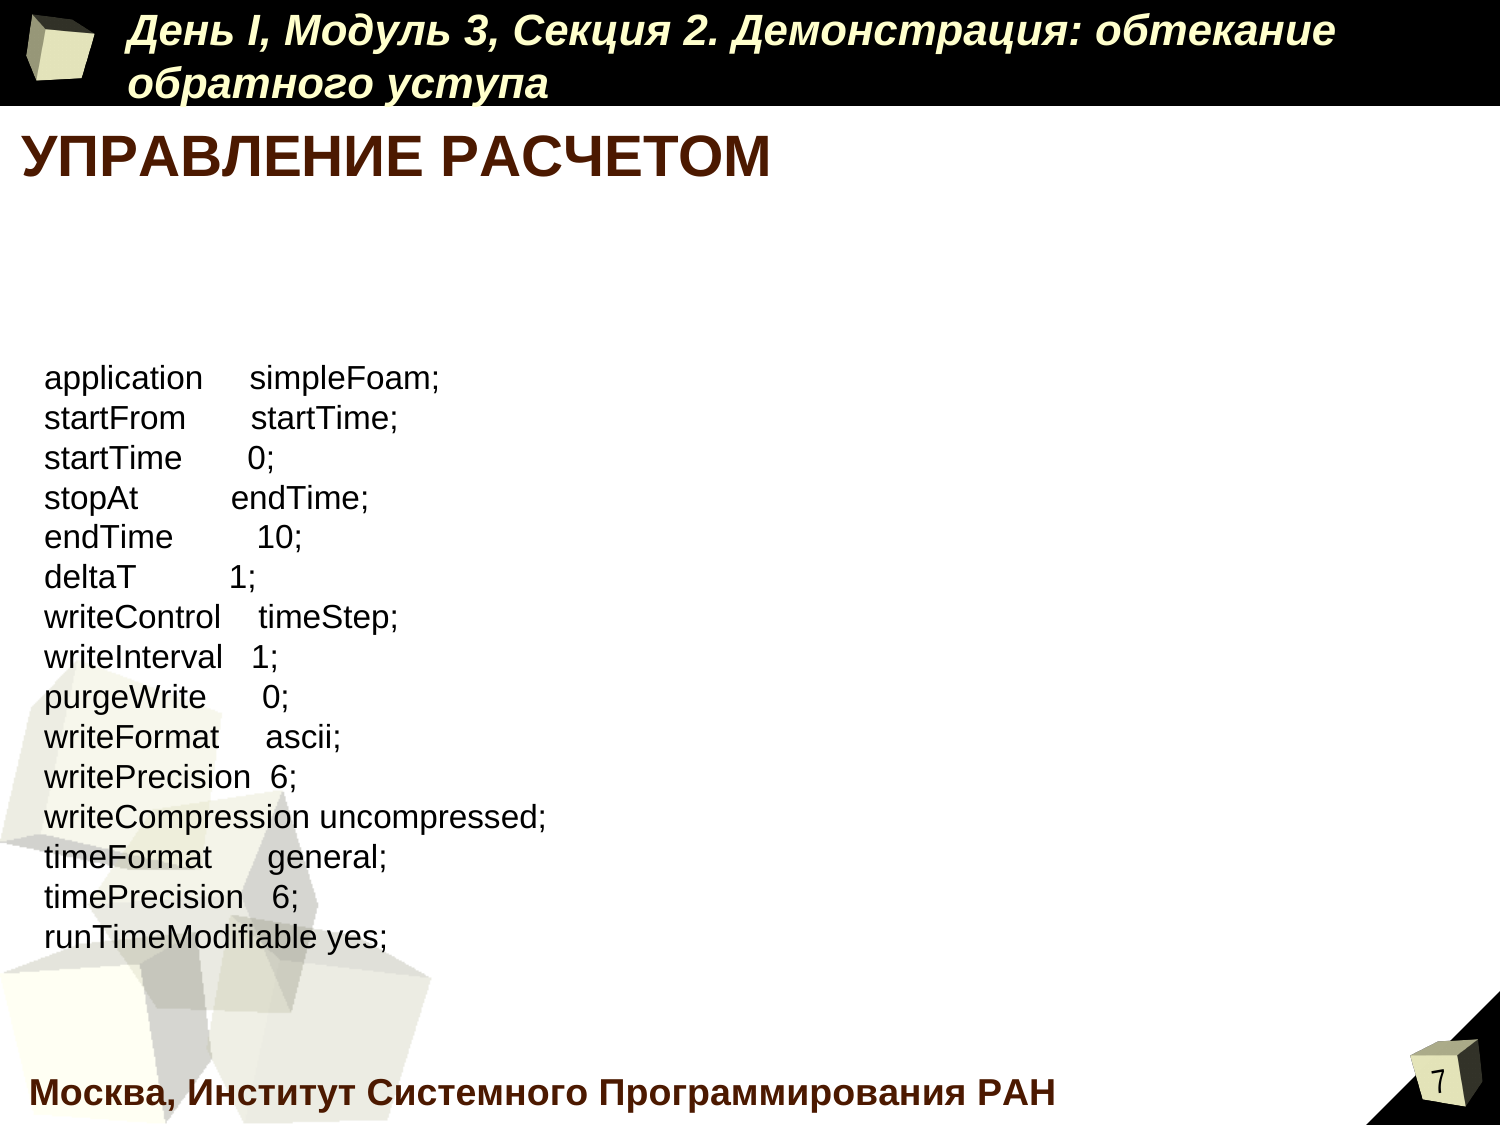

УПРАВЛЕНИЕ РАСЧЕТОМ
application simpleFoam;
startFrom startTime;
startTime 0;
stopAt endTime;
endTime 10;
deltaT 1;
writeControl timeStep;
writeInterval 1;
purgeWrite 0;
writeFormat ascii;
writePrecision 6;
writeCompression uncompressed;
timeFormat general;
timePrecision 6;
runTimeModifiable yes;